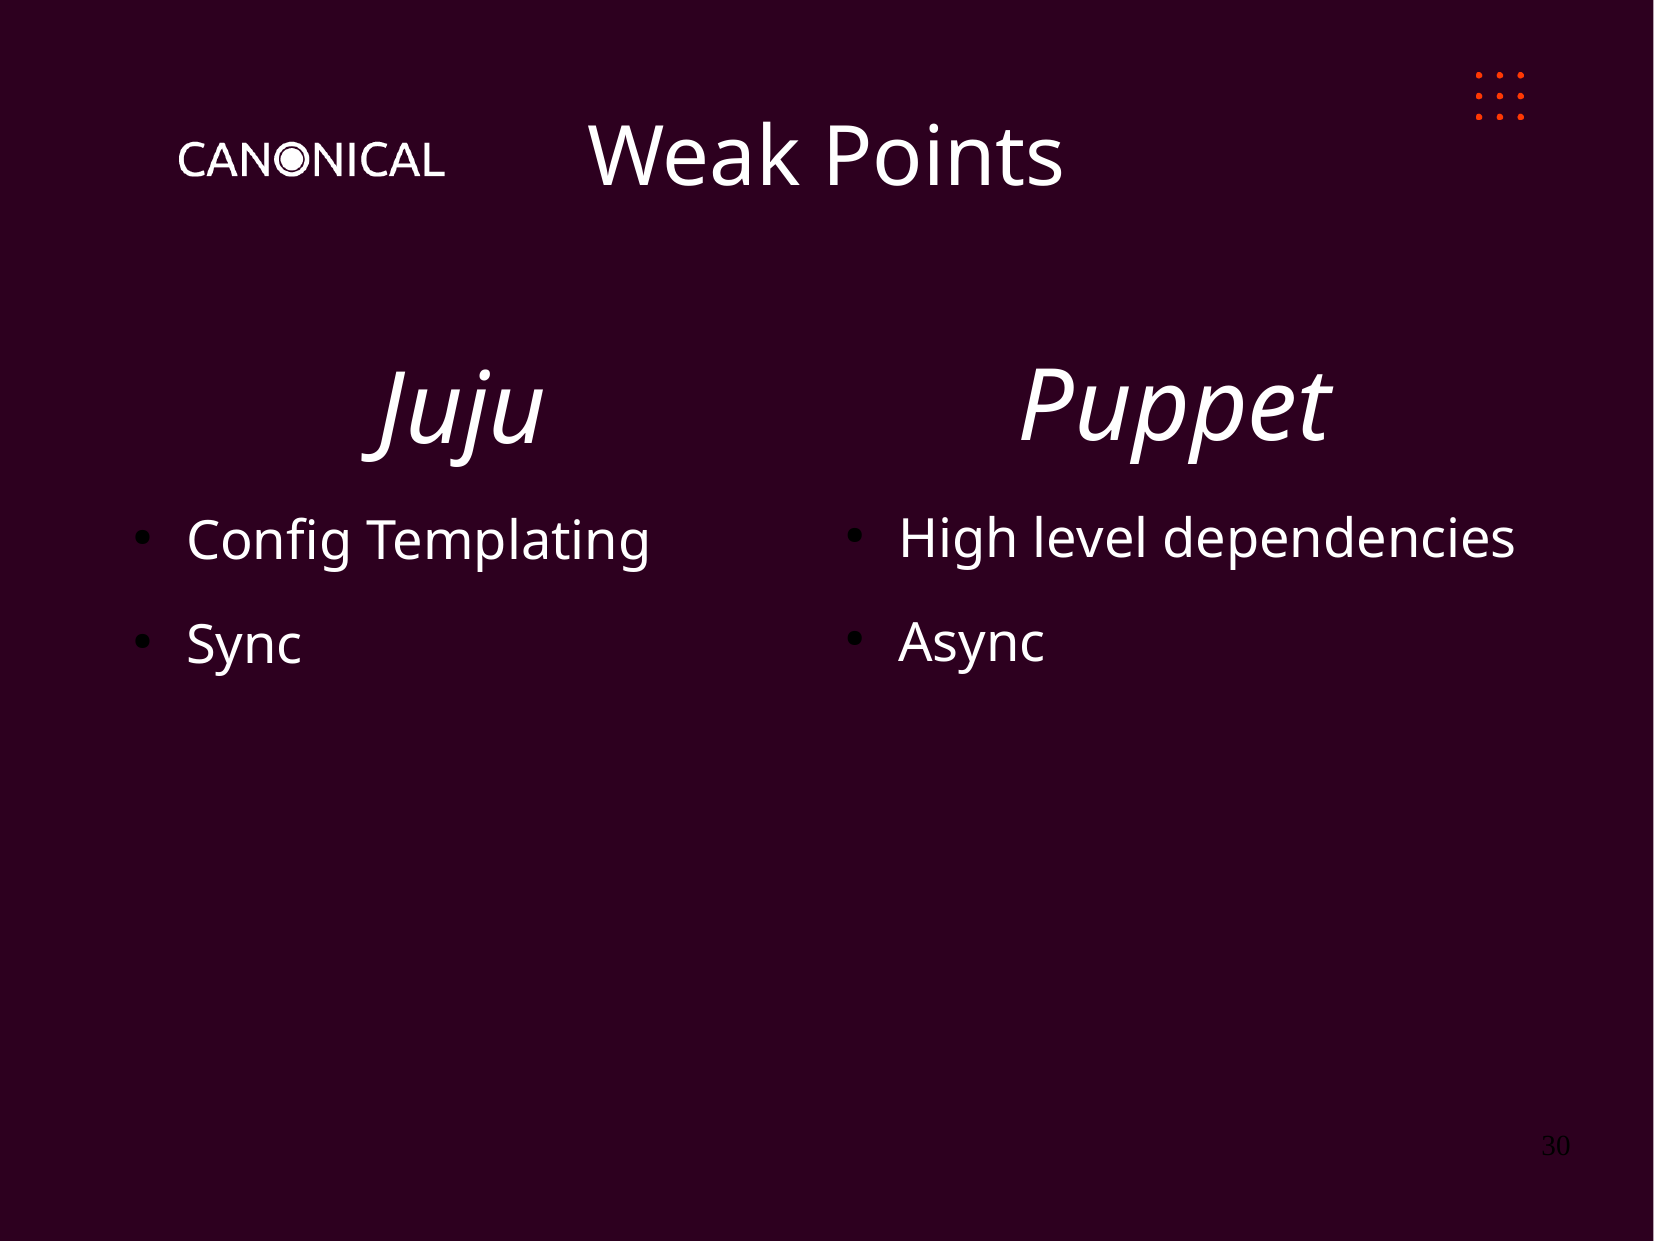

# Weak Points
Puppet
High level dependencies
Async
Juju
Config Templating
Sync
30